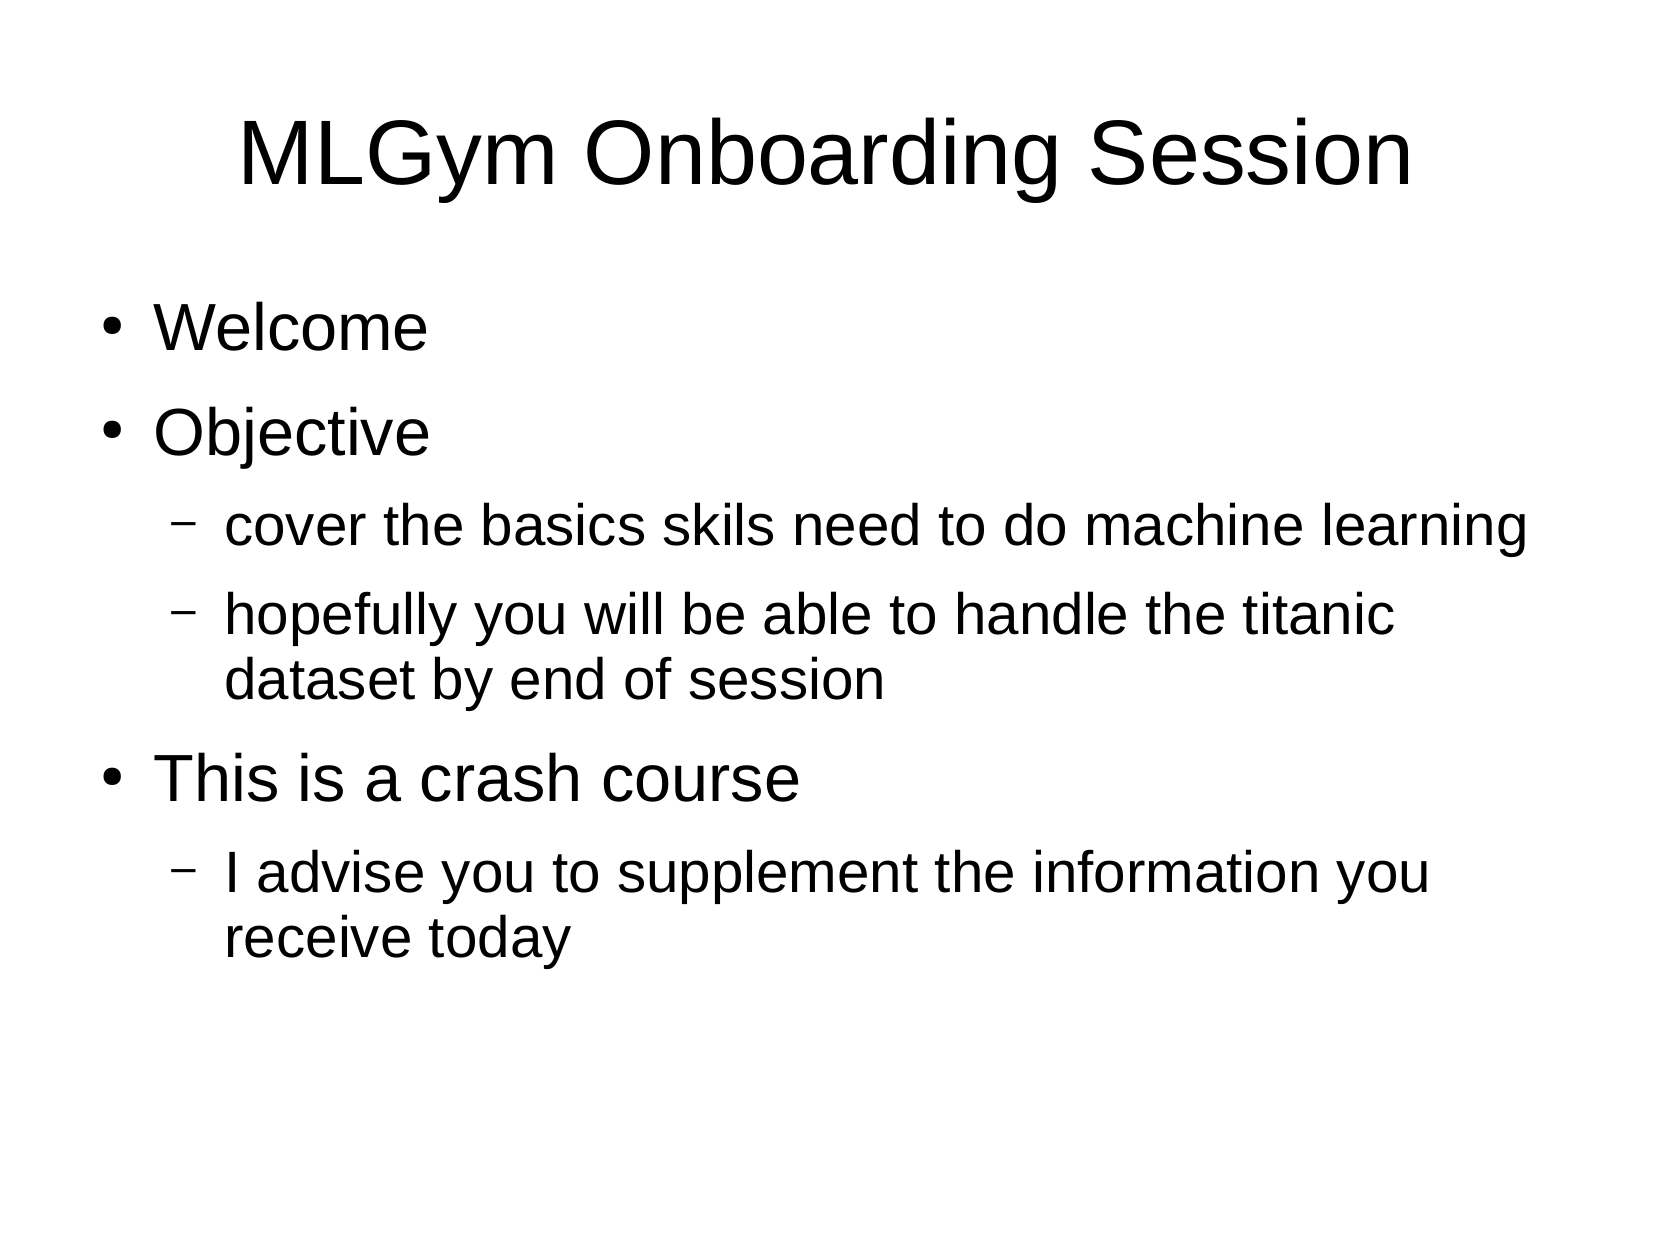

# MLGym Onboarding Session
Welcome
Objective
cover the basics skils need to do machine learning
hopefully you will be able to handle the titanic dataset by end of session
This is a crash course
I advise you to supplement the information you receive today